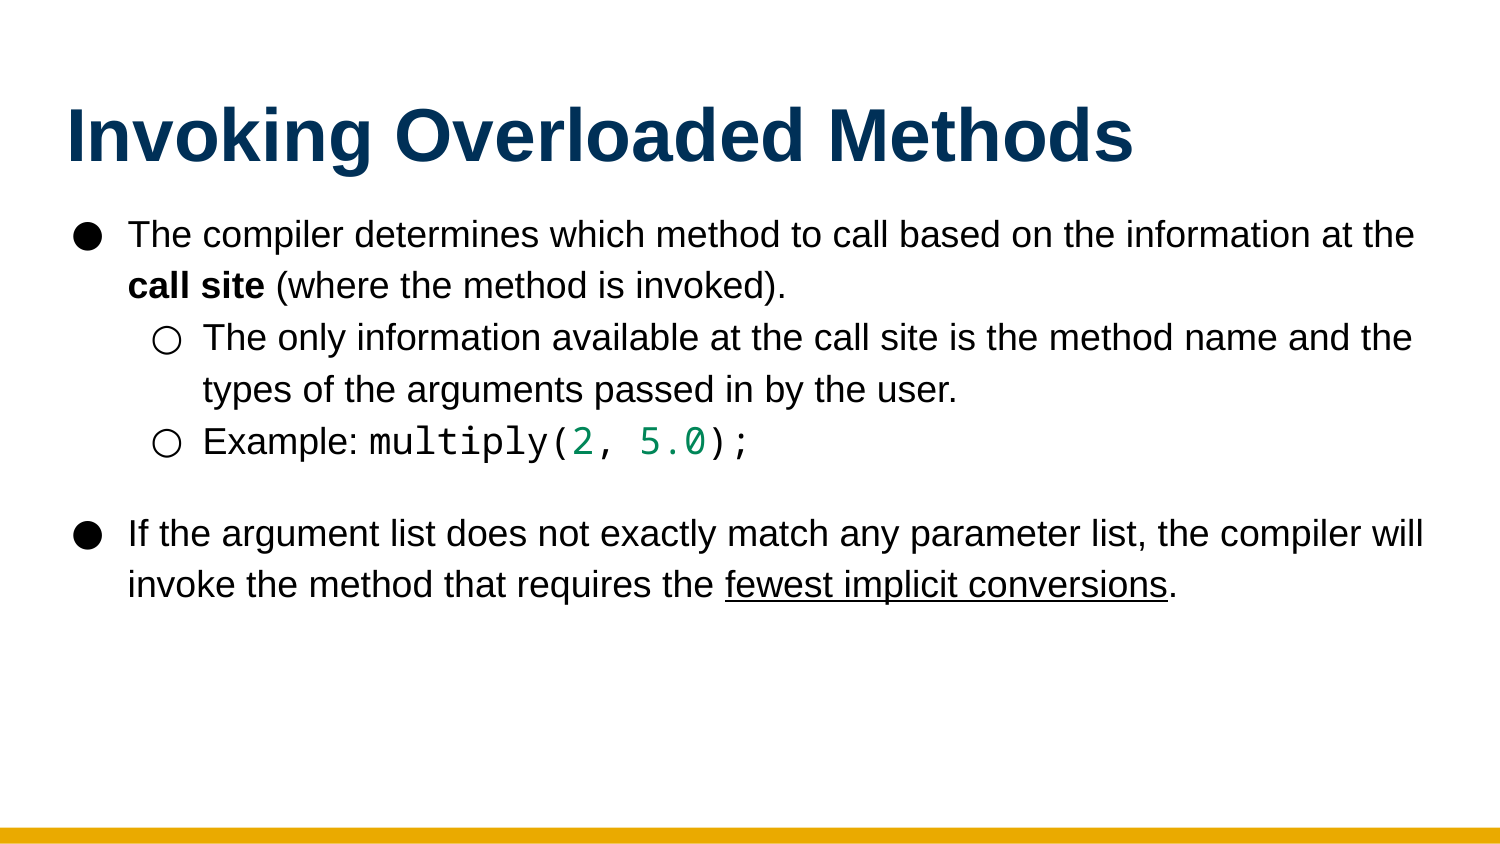

# Invoking Overloaded Methods
The compiler determines which method to call based on the information at the call site (where the method is invoked).
The only information available at the call site is the method name and the types of the arguments passed in by the user.
Example: multiply(2, 5.0);
If the argument list does not exactly match any parameter list, the compiler will invoke the method that requires the fewest implicit conversions.